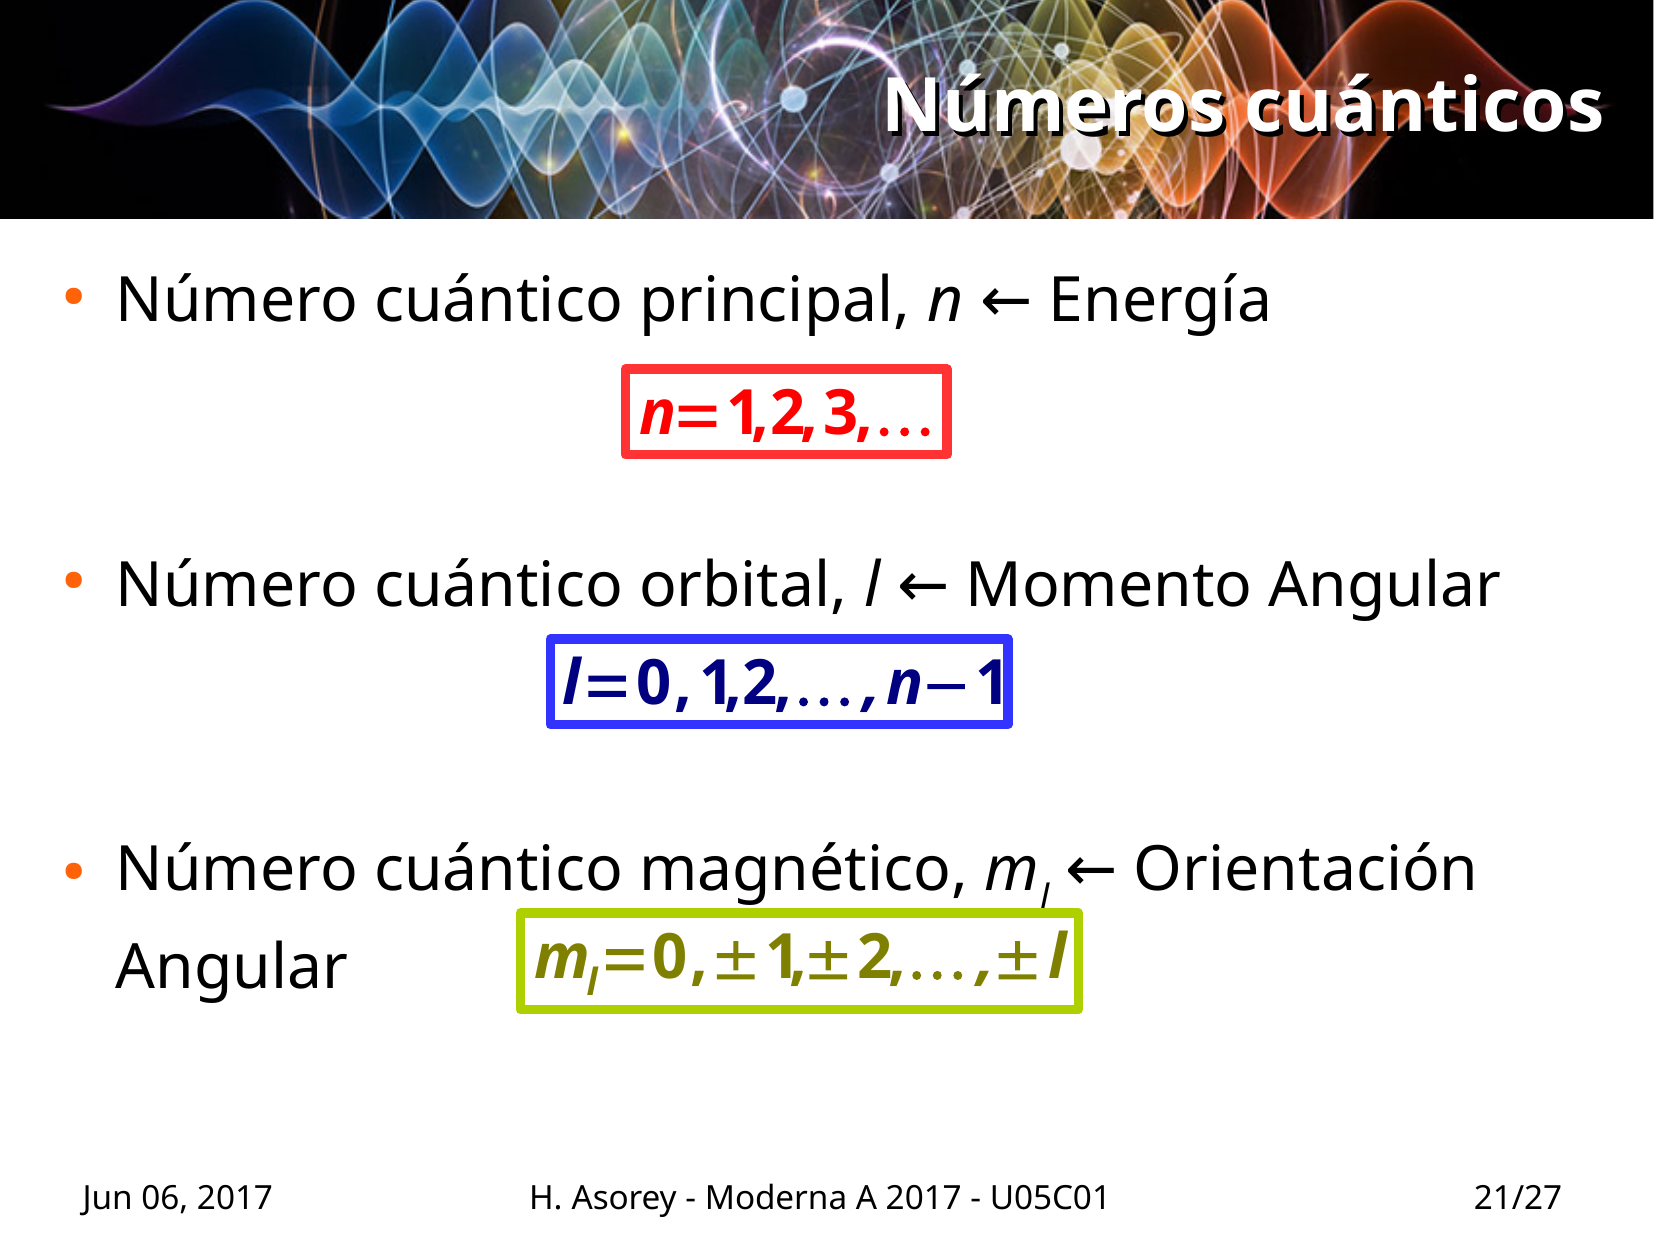

# Números cuánticos
Número cuántico principal, n ← Energía
Número cuántico orbital, l ← Momento Angular
Número cuántico magnético, ml ← Orientación Angular
Jun 06, 2017
H. Asorey - Moderna A 2017 - U05C01
21